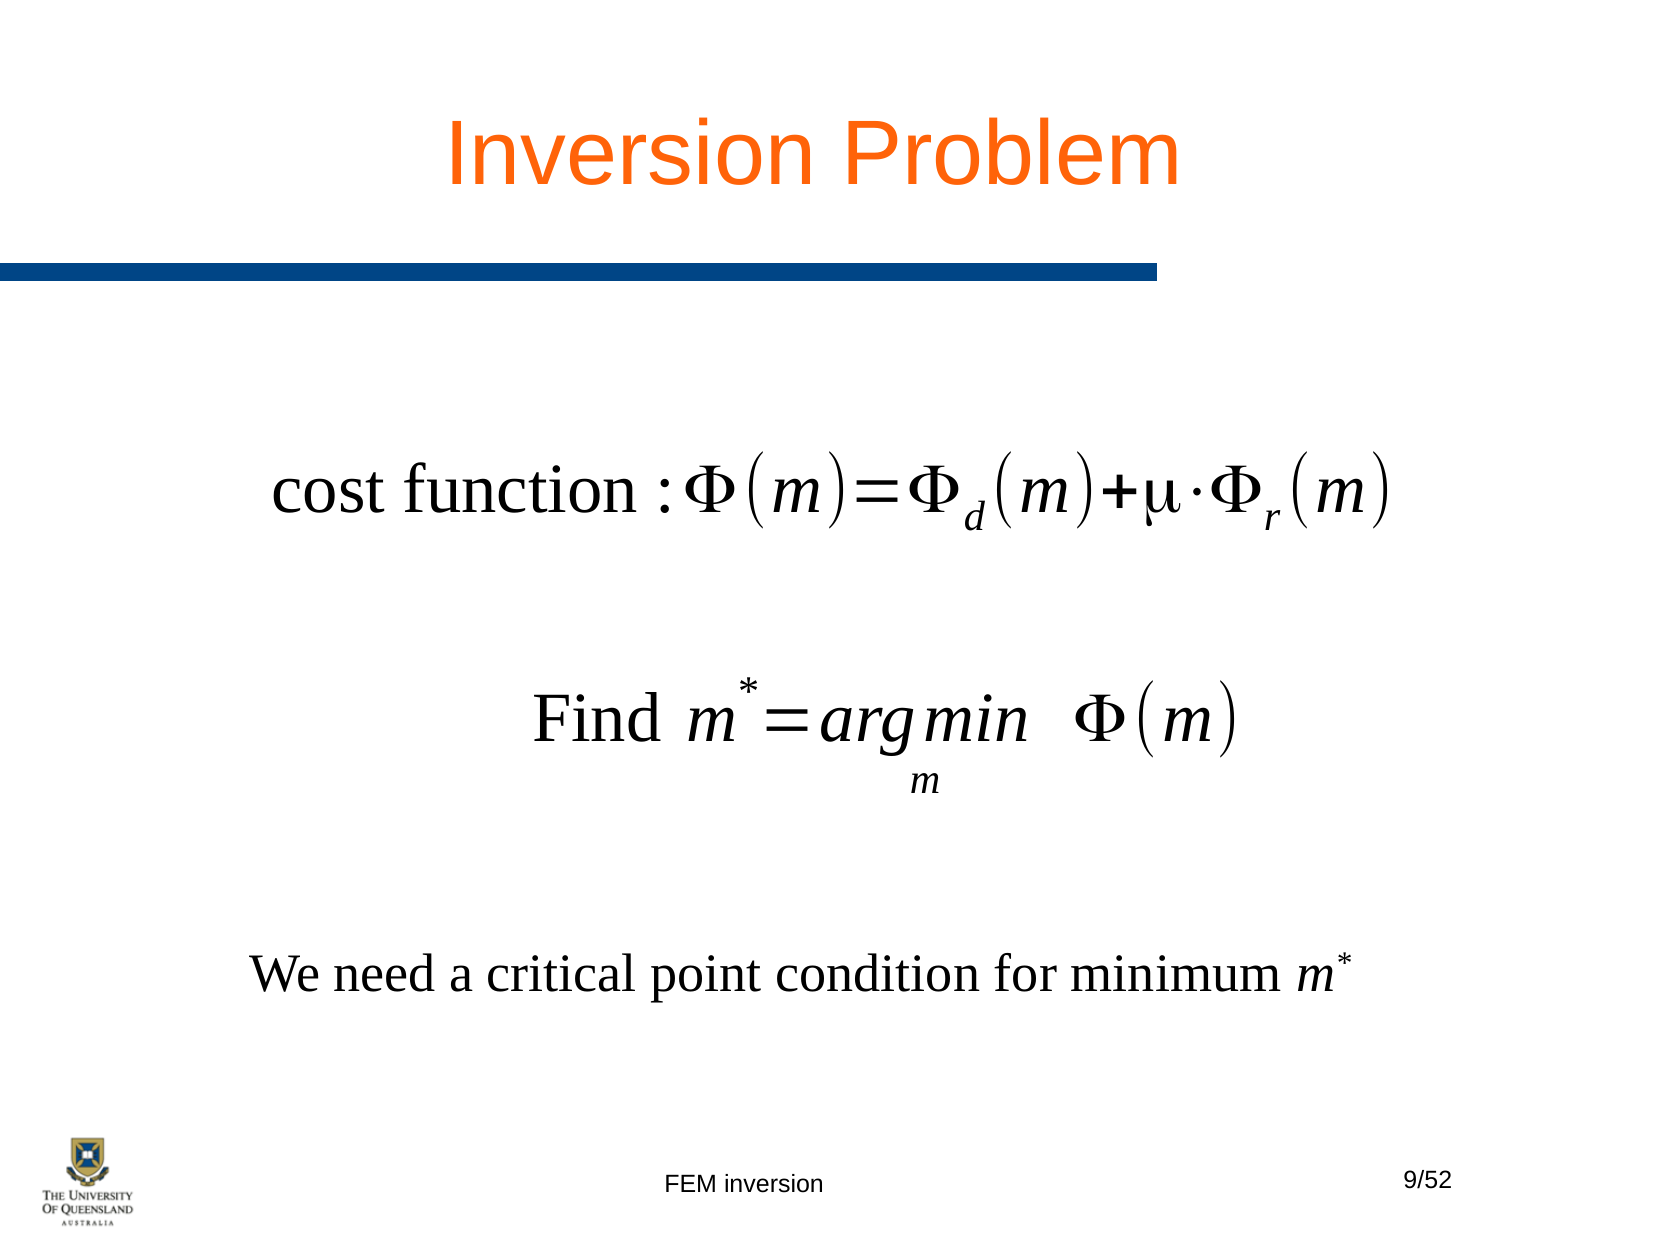

# Inversion Problem
We need a critical point condition for minimum m*